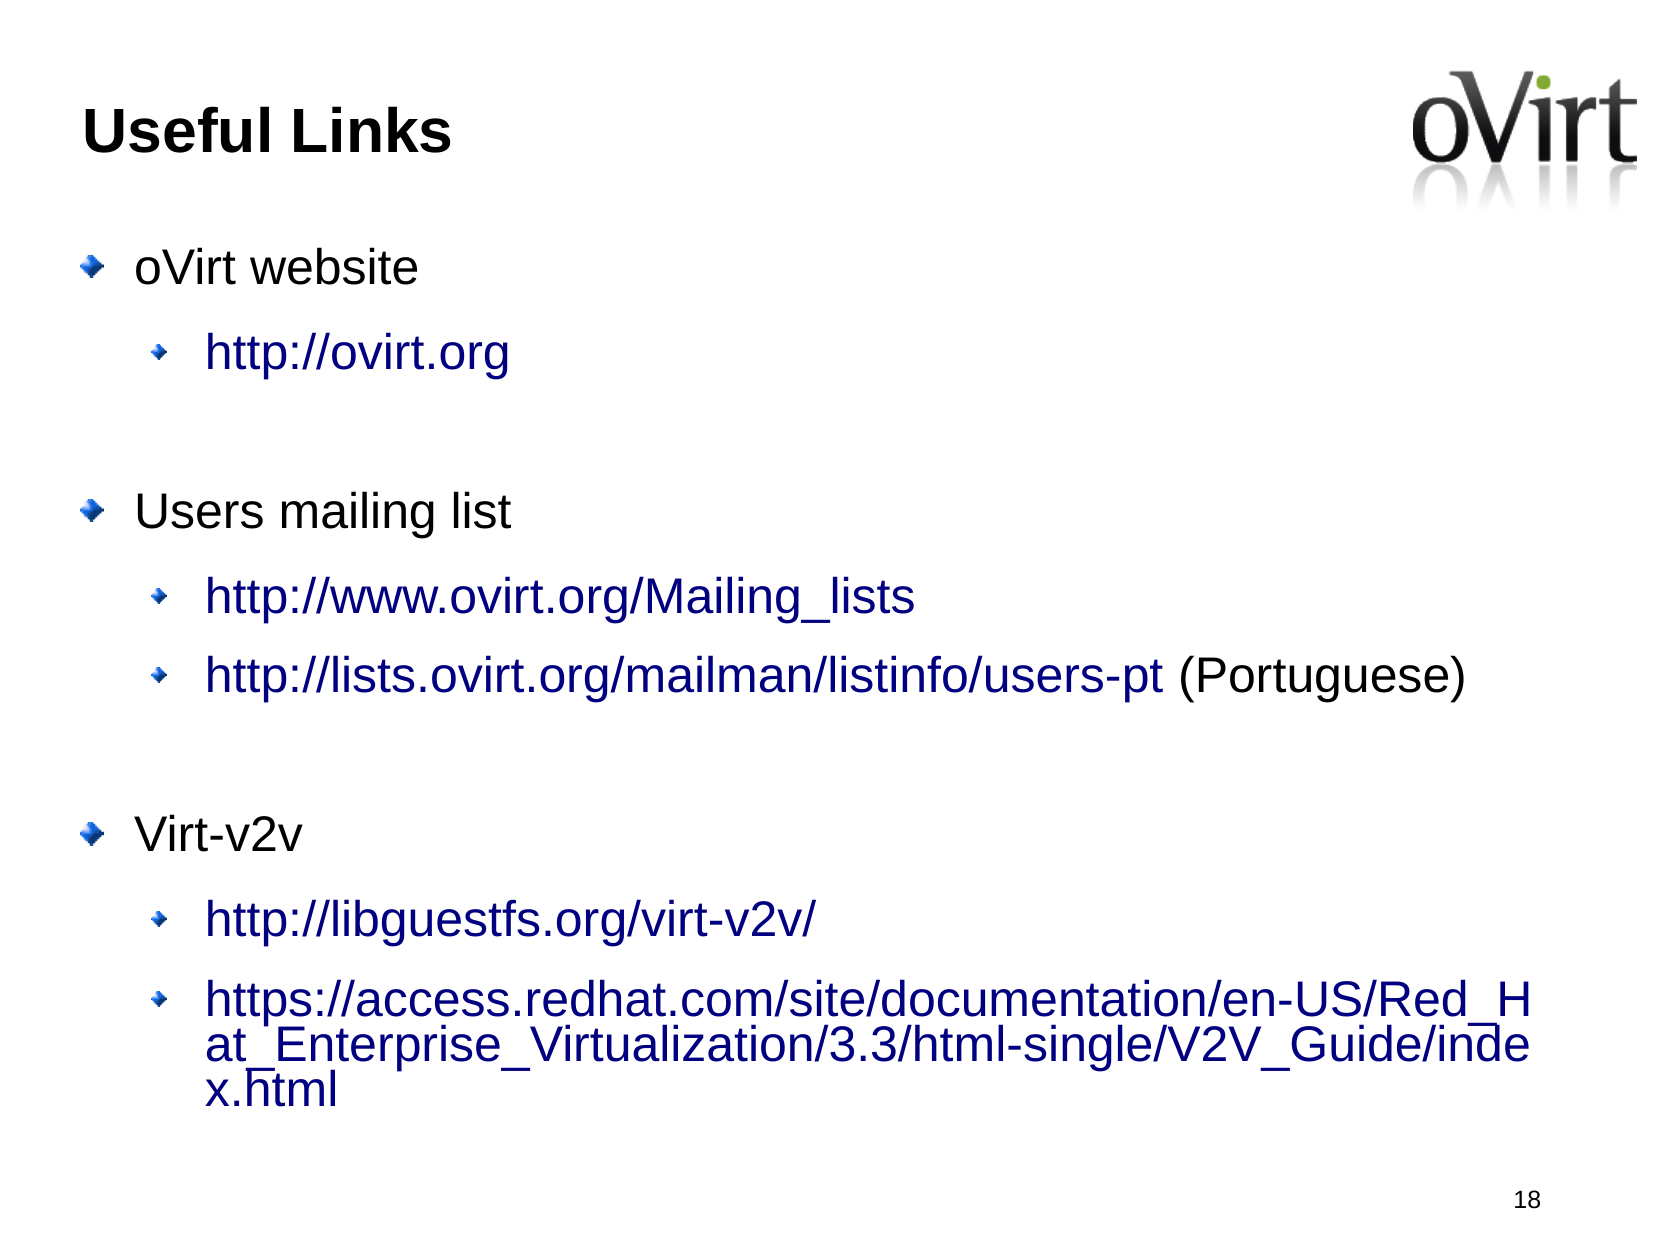

# Useful Links
oVirt website
http://ovirt.org
Users mailing list
http://www.ovirt.org/Mailing_lists
http://lists.ovirt.org/mailman/listinfo/users-pt (Portuguese)
Virt-v2v
http://libguestfs.org/virt-v2v/
https://access.redhat.com/site/documentation/en-US/Red_Hat_Enterprise_Virtualization/3.3/html-single/V2V_Guide/index.html